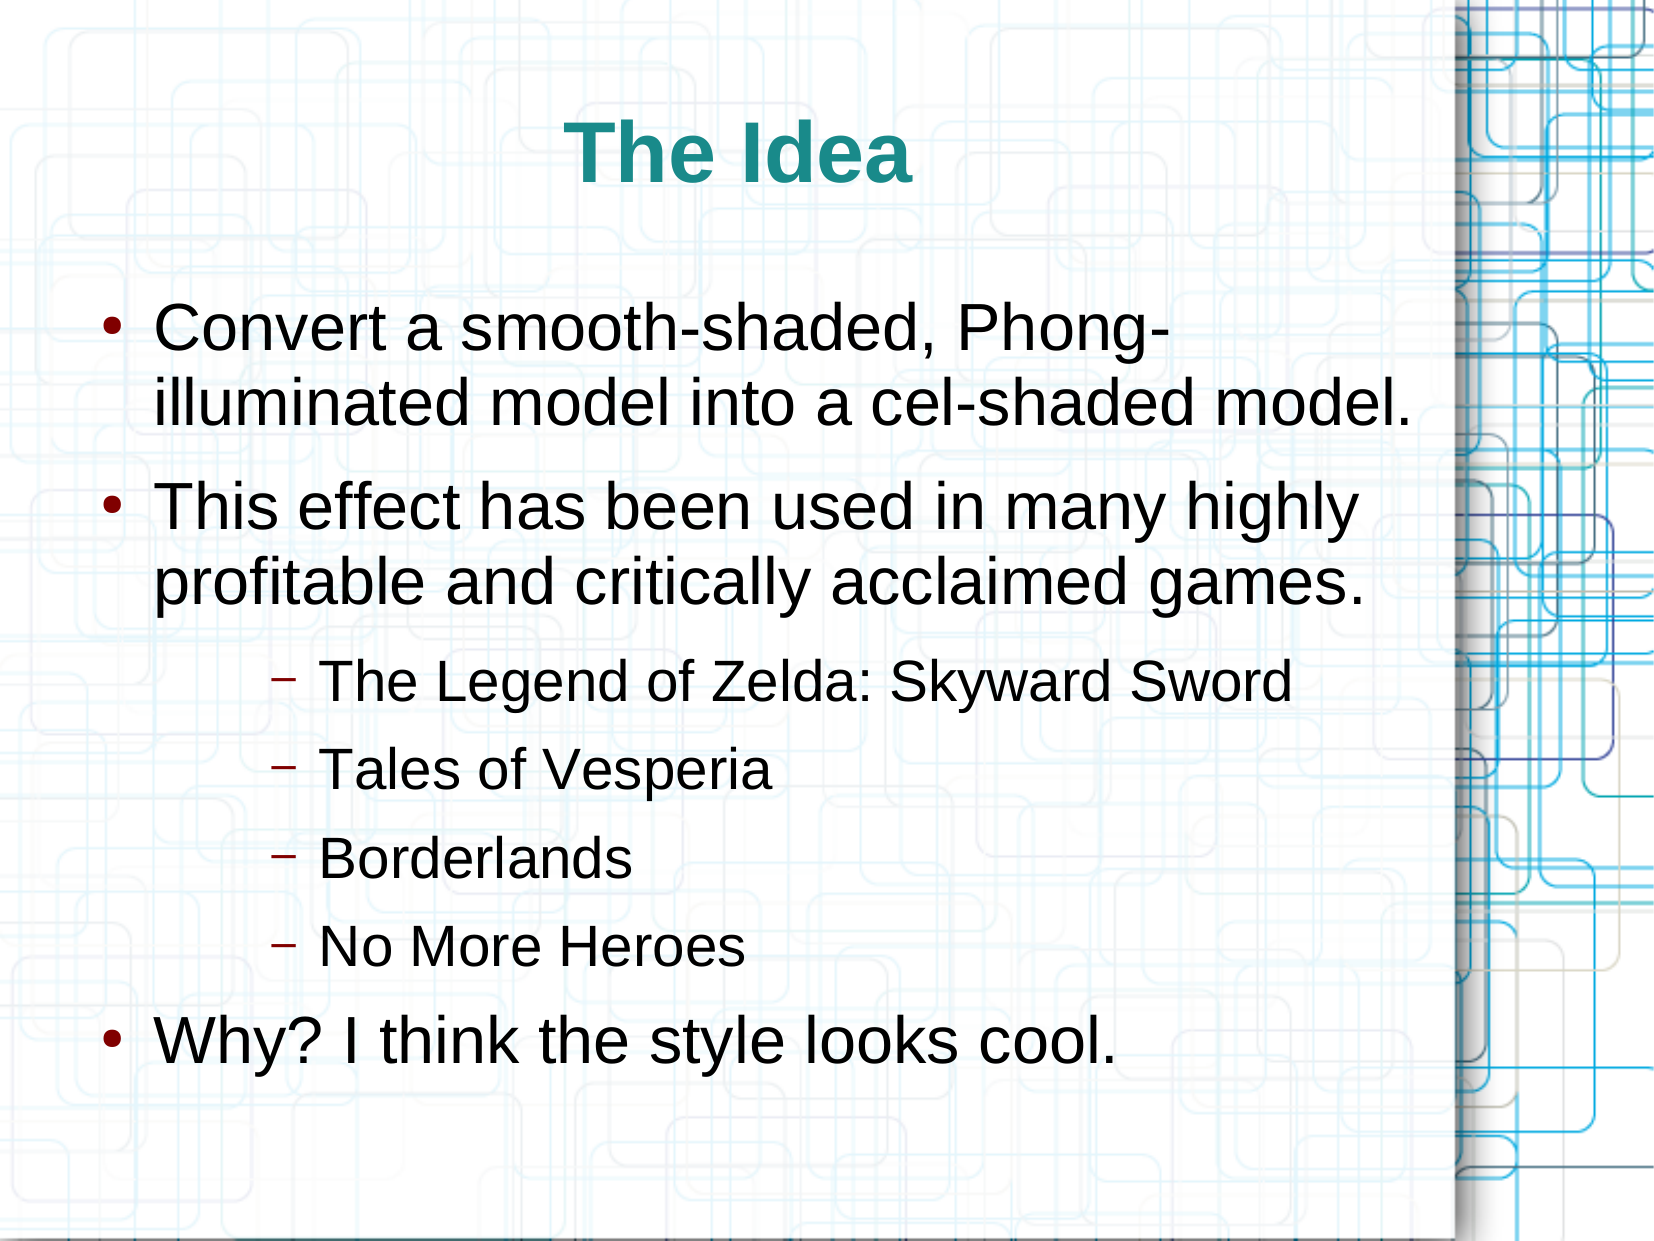

# The Idea
Convert a smooth-shaded, Phong-illuminated model into a cel-shaded model.
This effect has been used in many highly profitable and critically acclaimed games.
The Legend of Zelda: Skyward Sword
Tales of Vesperia
Borderlands
No More Heroes
Why? I think the style looks cool.